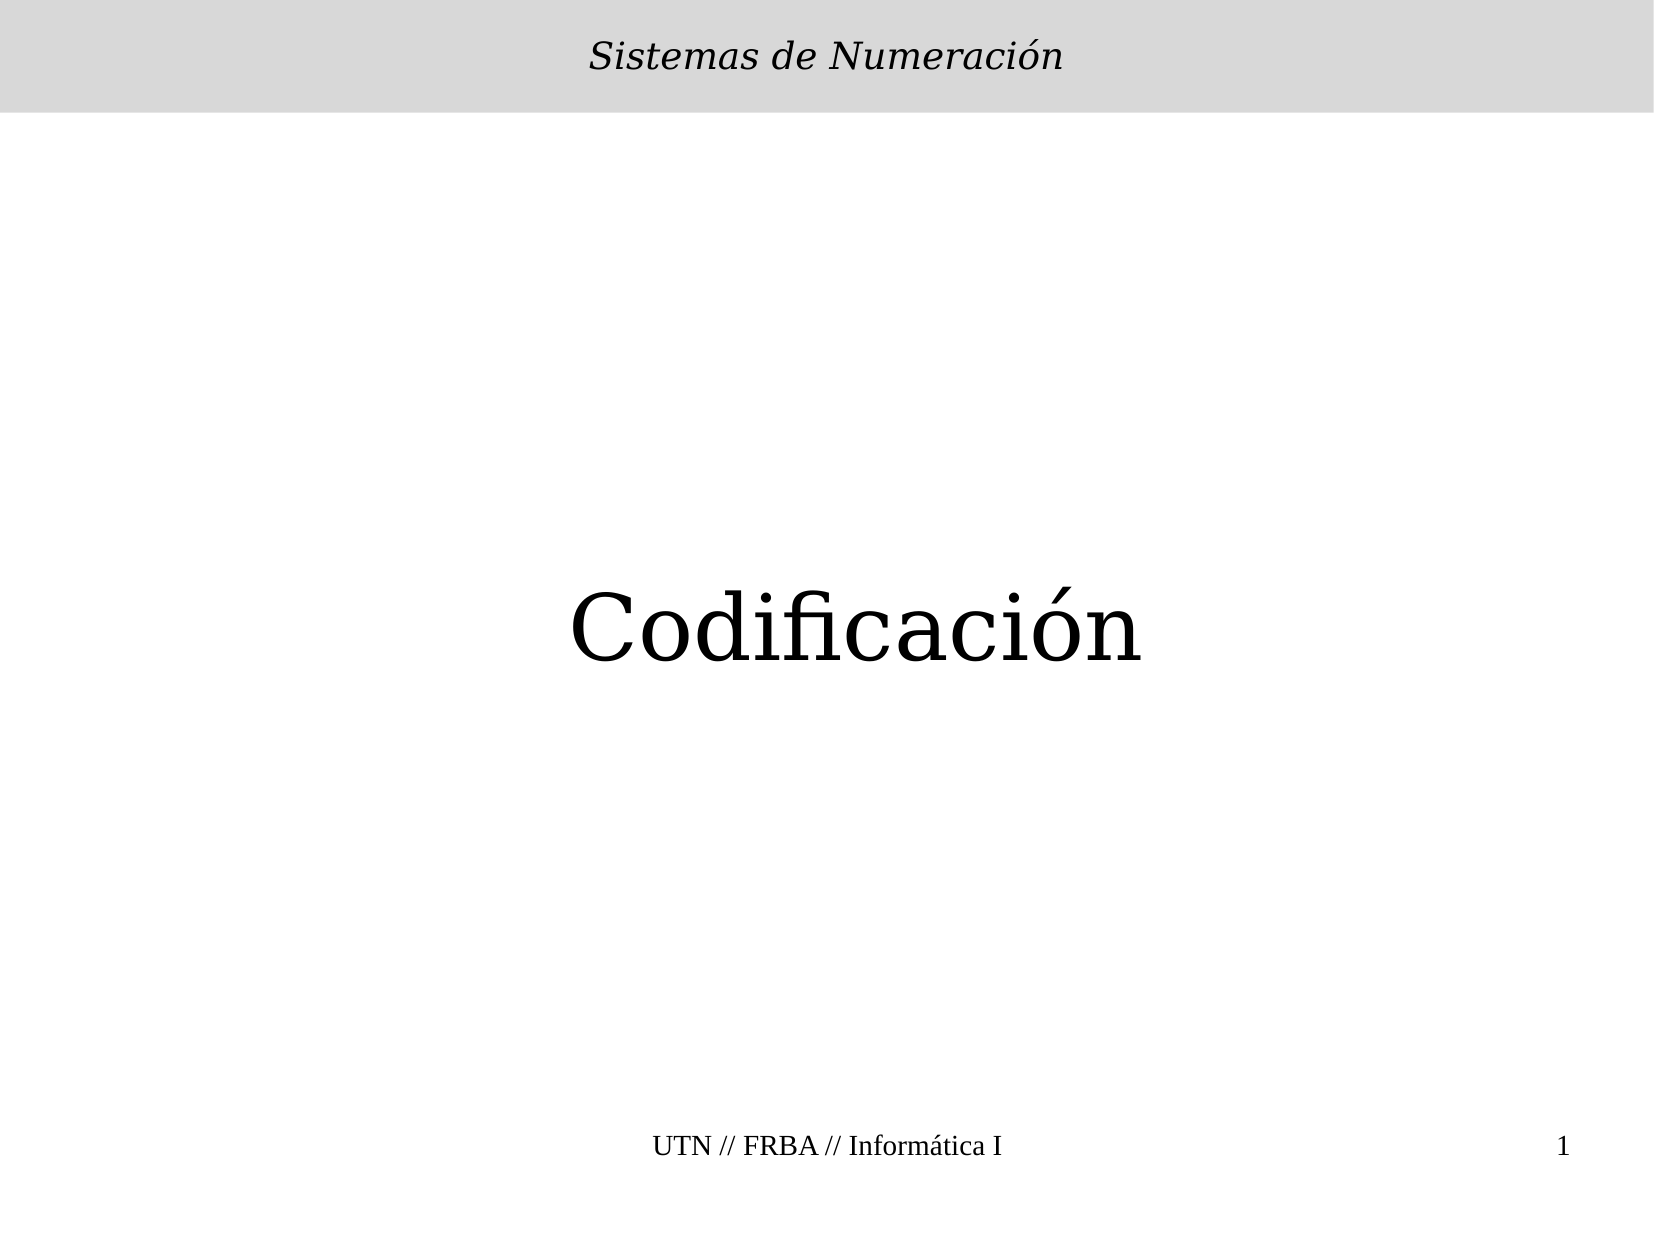

Sistemas de Numeración
# Codificación
UTN // FRBA // Informática I
1